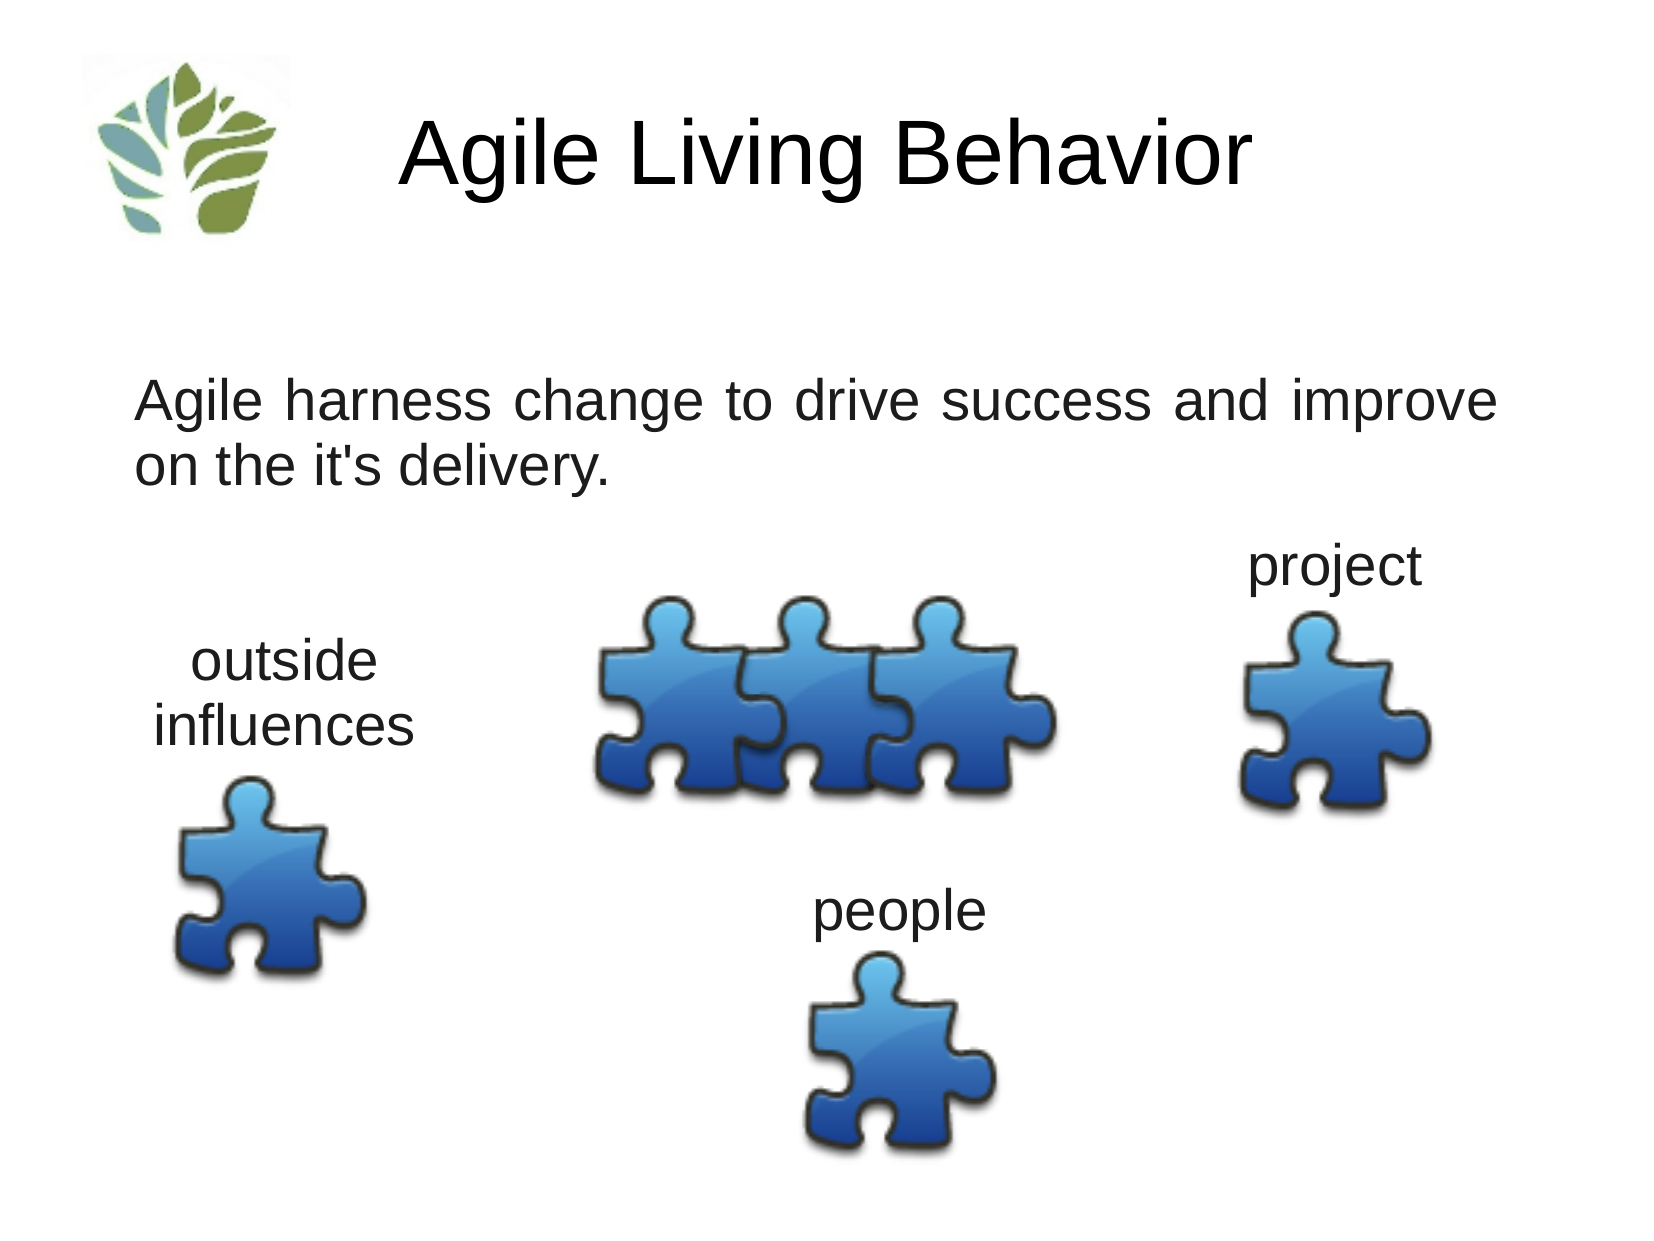

# Agile Living Behavior
Agile harness change to drive success and improve on the it's delivery.
project
outside
influences
people